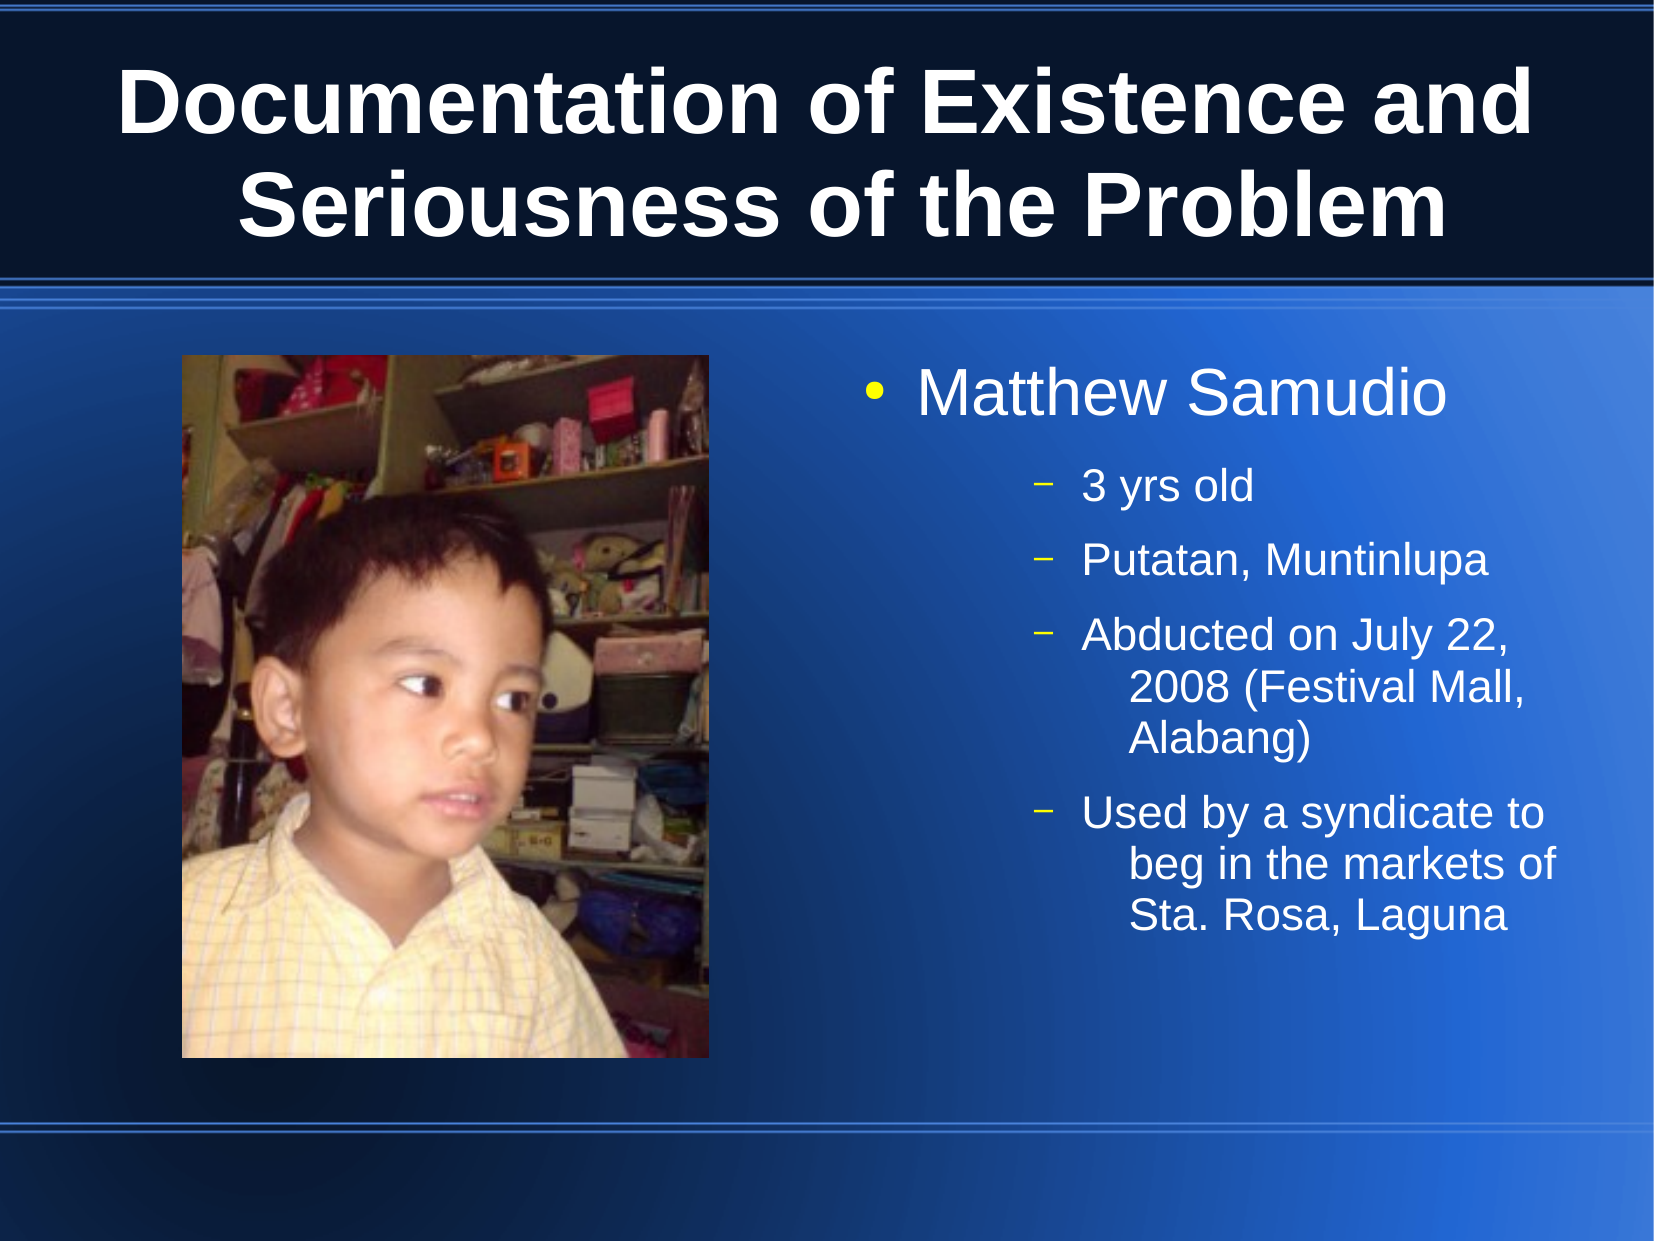

# Documentation of Existence and Seriousness of the Problem
Matthew Samudio
3 yrs old
Putatan, Muntinlupa
Abducted on July 22, 2008 (Festival Mall, Alabang)
Used by a syndicate to beg in the markets of Sta. Rosa, Laguna